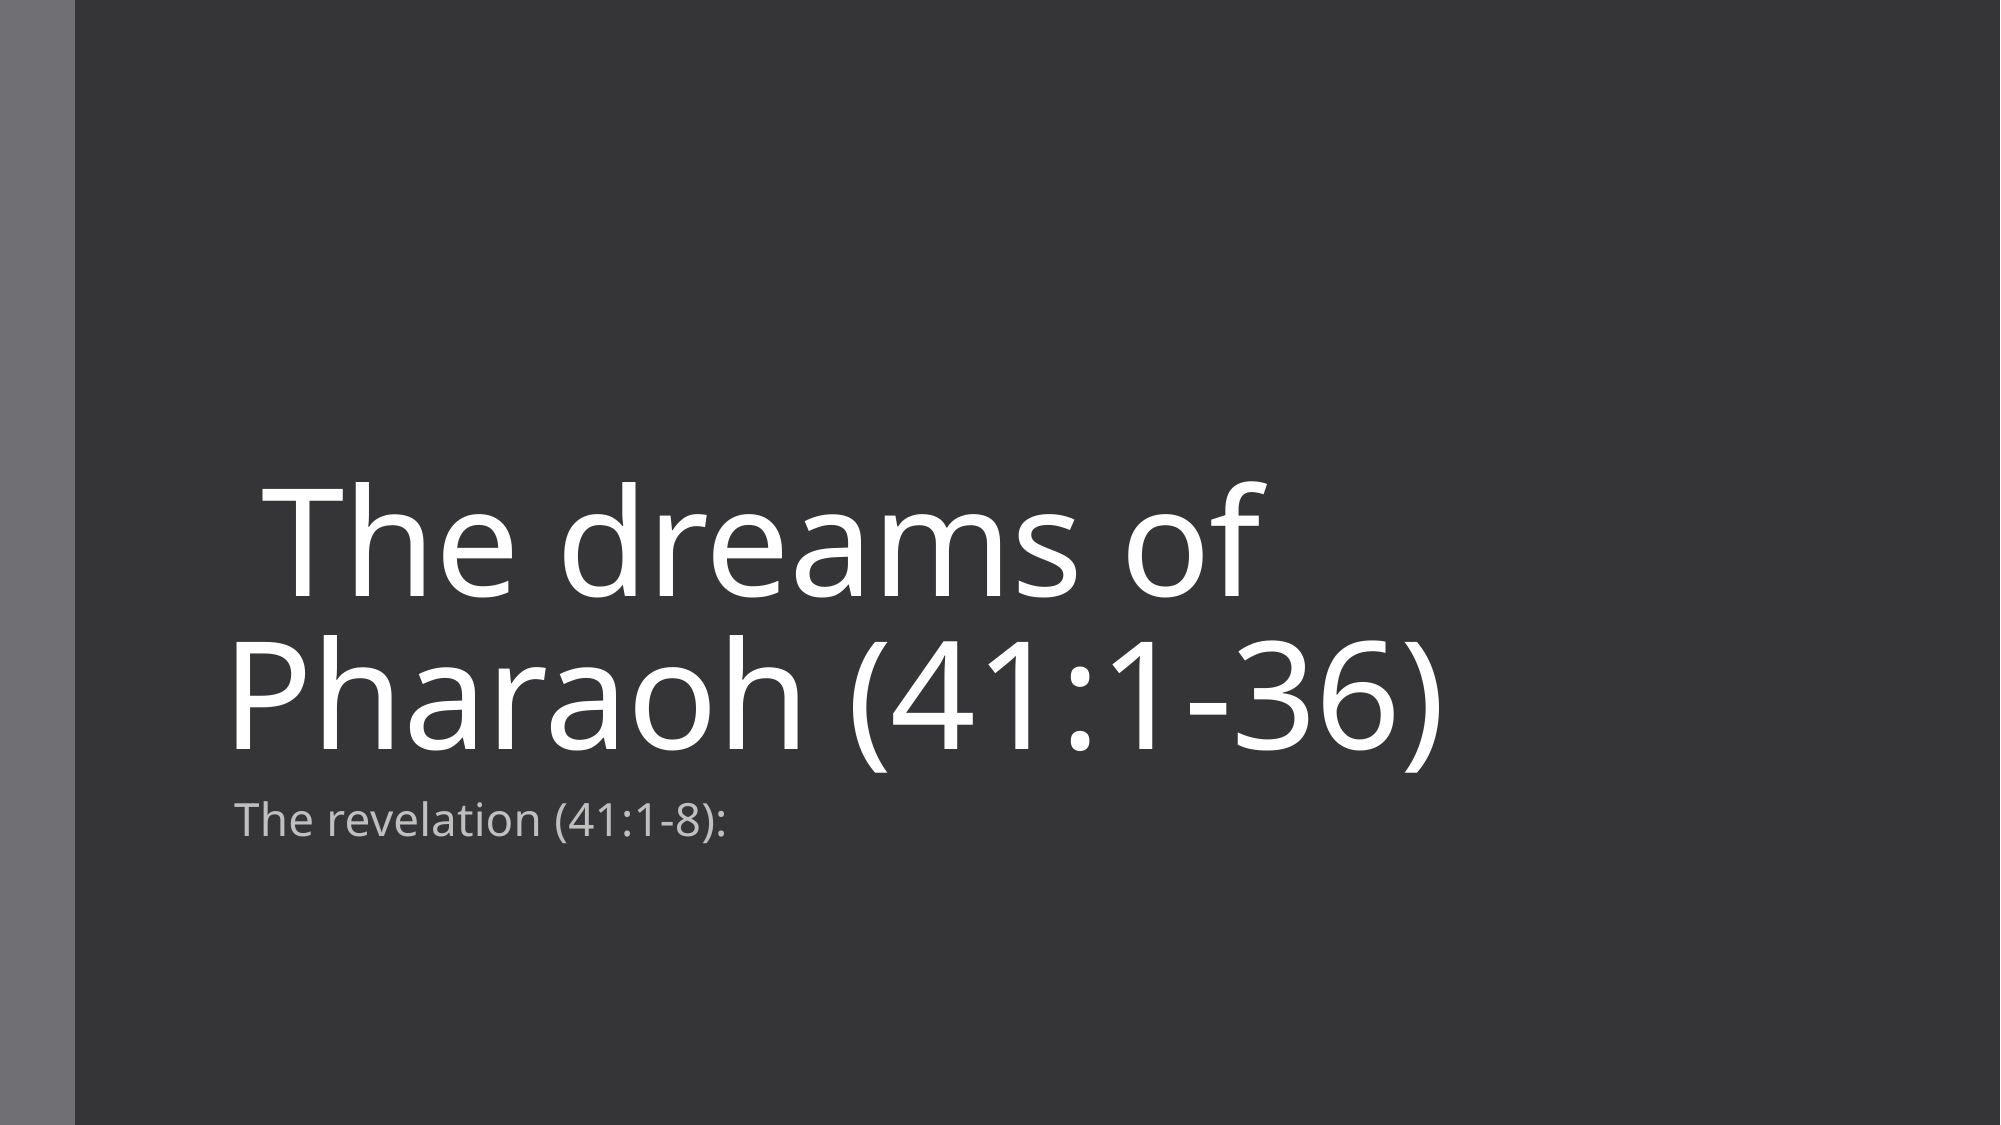

# The dreams of Pharaoh (41:1-36)
 The revelation (41:1-8):